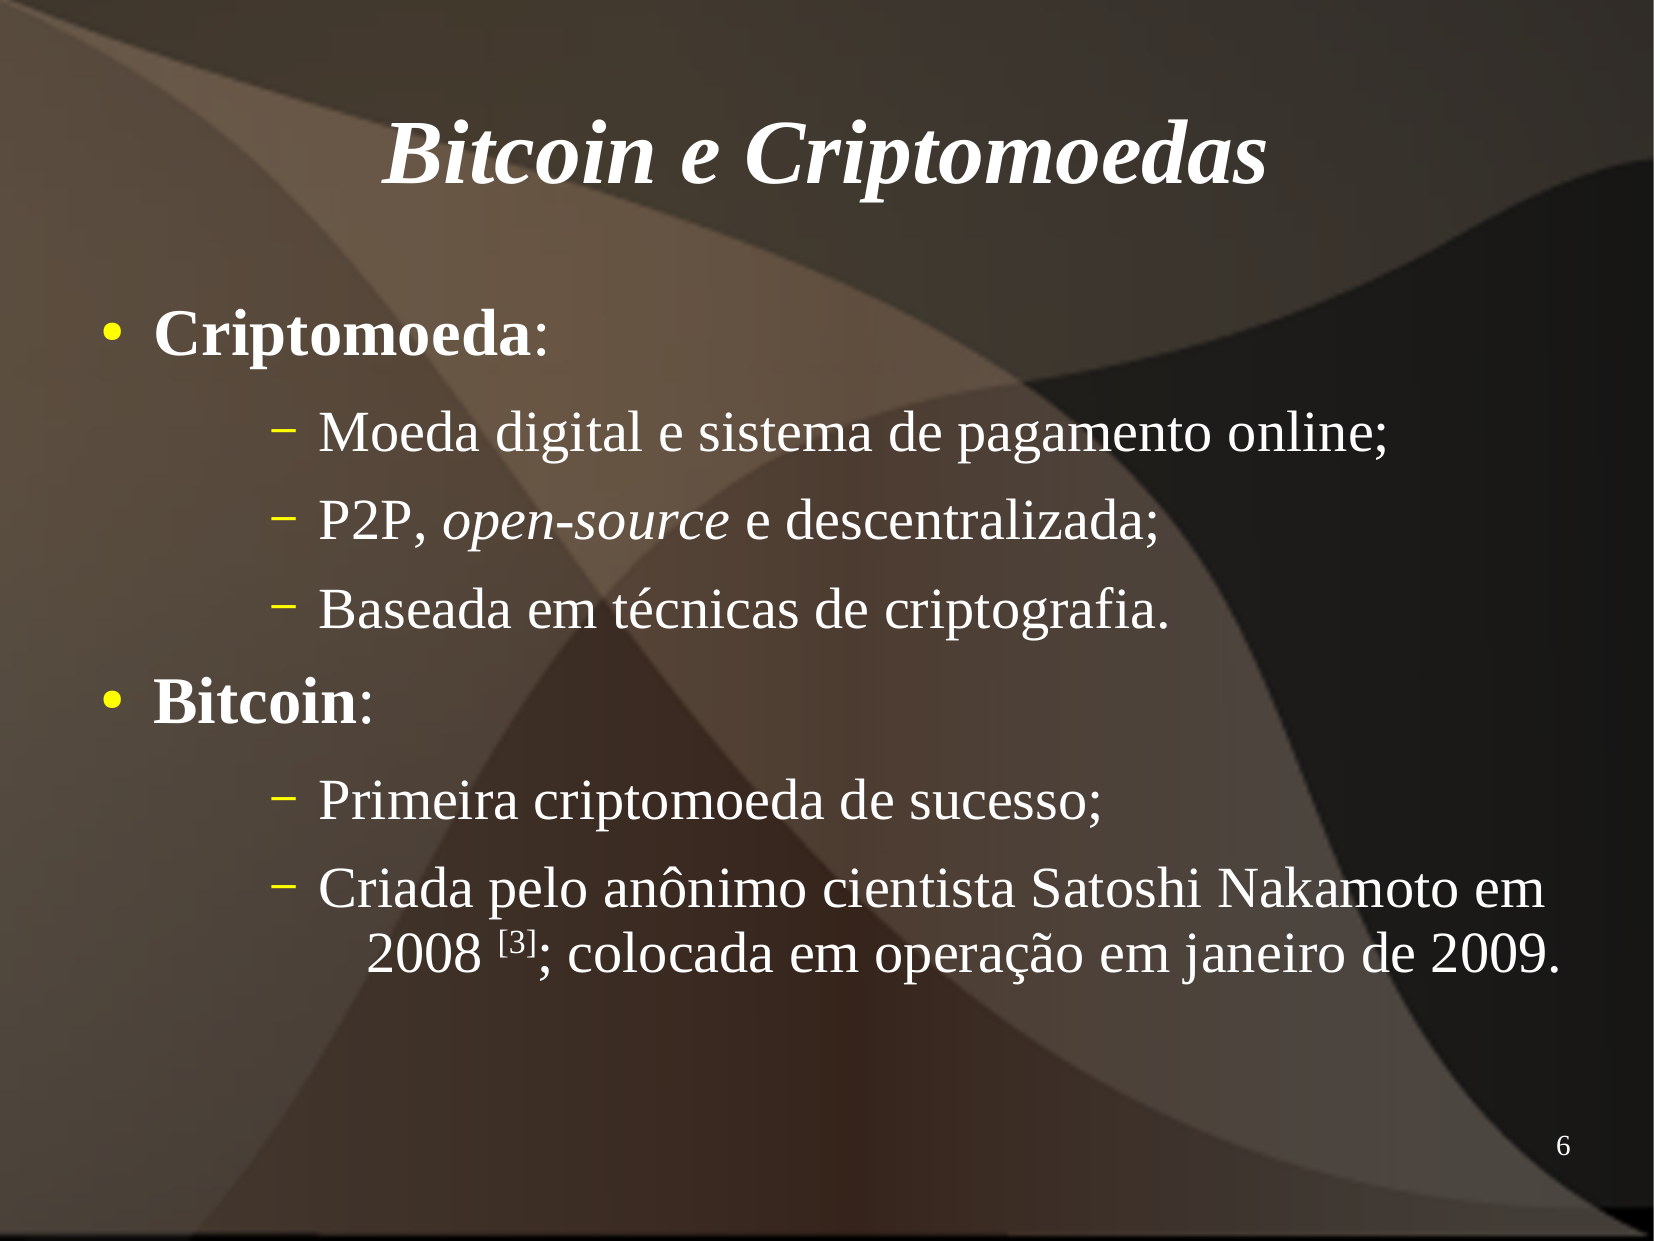

# Bitcoin e Criptomoedas
Criptomoeda:
Moeda digital e sistema de pagamento online;
P2P, open-source e descentralizada;
Baseada em técnicas de criptografia.
Bitcoin:
Primeira criptomoeda de sucesso;
Criada pelo anônimo cientista Satoshi Nakamoto em 2008 [3]; colocada em operação em janeiro de 2009.
6